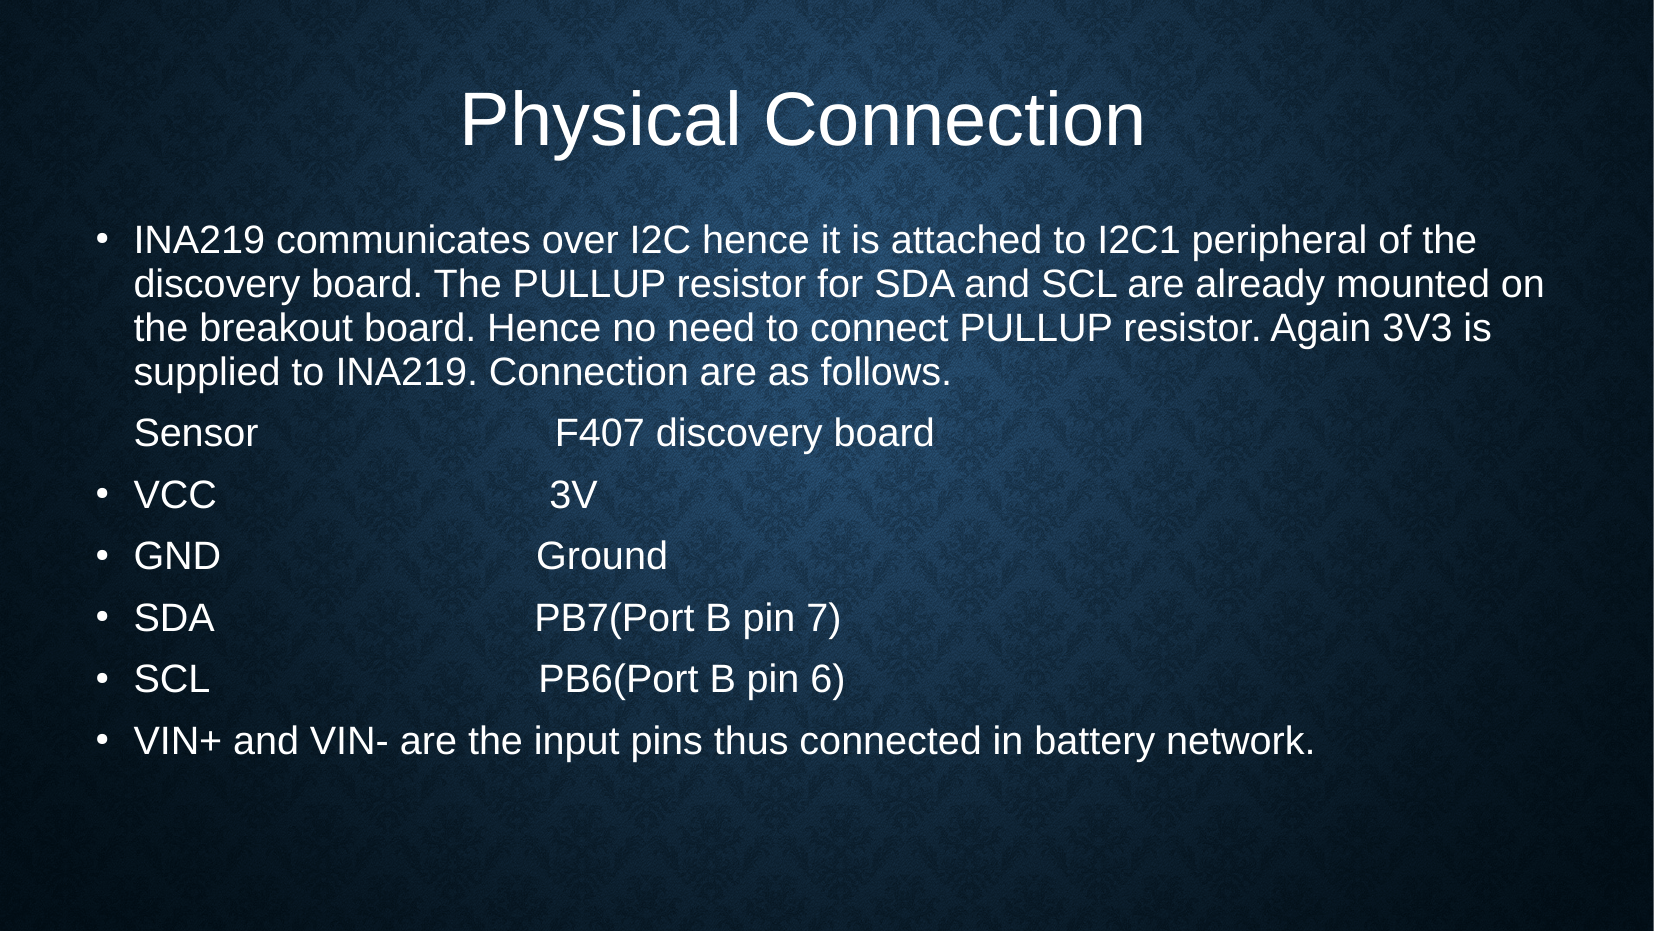

# Physical Connection
INA219 communicates over I2C hence it is attached to I2C1 peripheral of the discovery board. The PULLUP resistor for SDA and SCL are already mounted on the breakout board. Hence no need to connect PULLUP resistor. Again 3V3 is supplied to INA219. Connection are as follows.
Sensor F407 discovery board
VCC						 3V
GND	 Ground
SDA		 PB7(Port B pin 7)
SCL 					 PB6(Port B pin 6)
VIN+ and VIN- are the input pins thus connected in battery network.